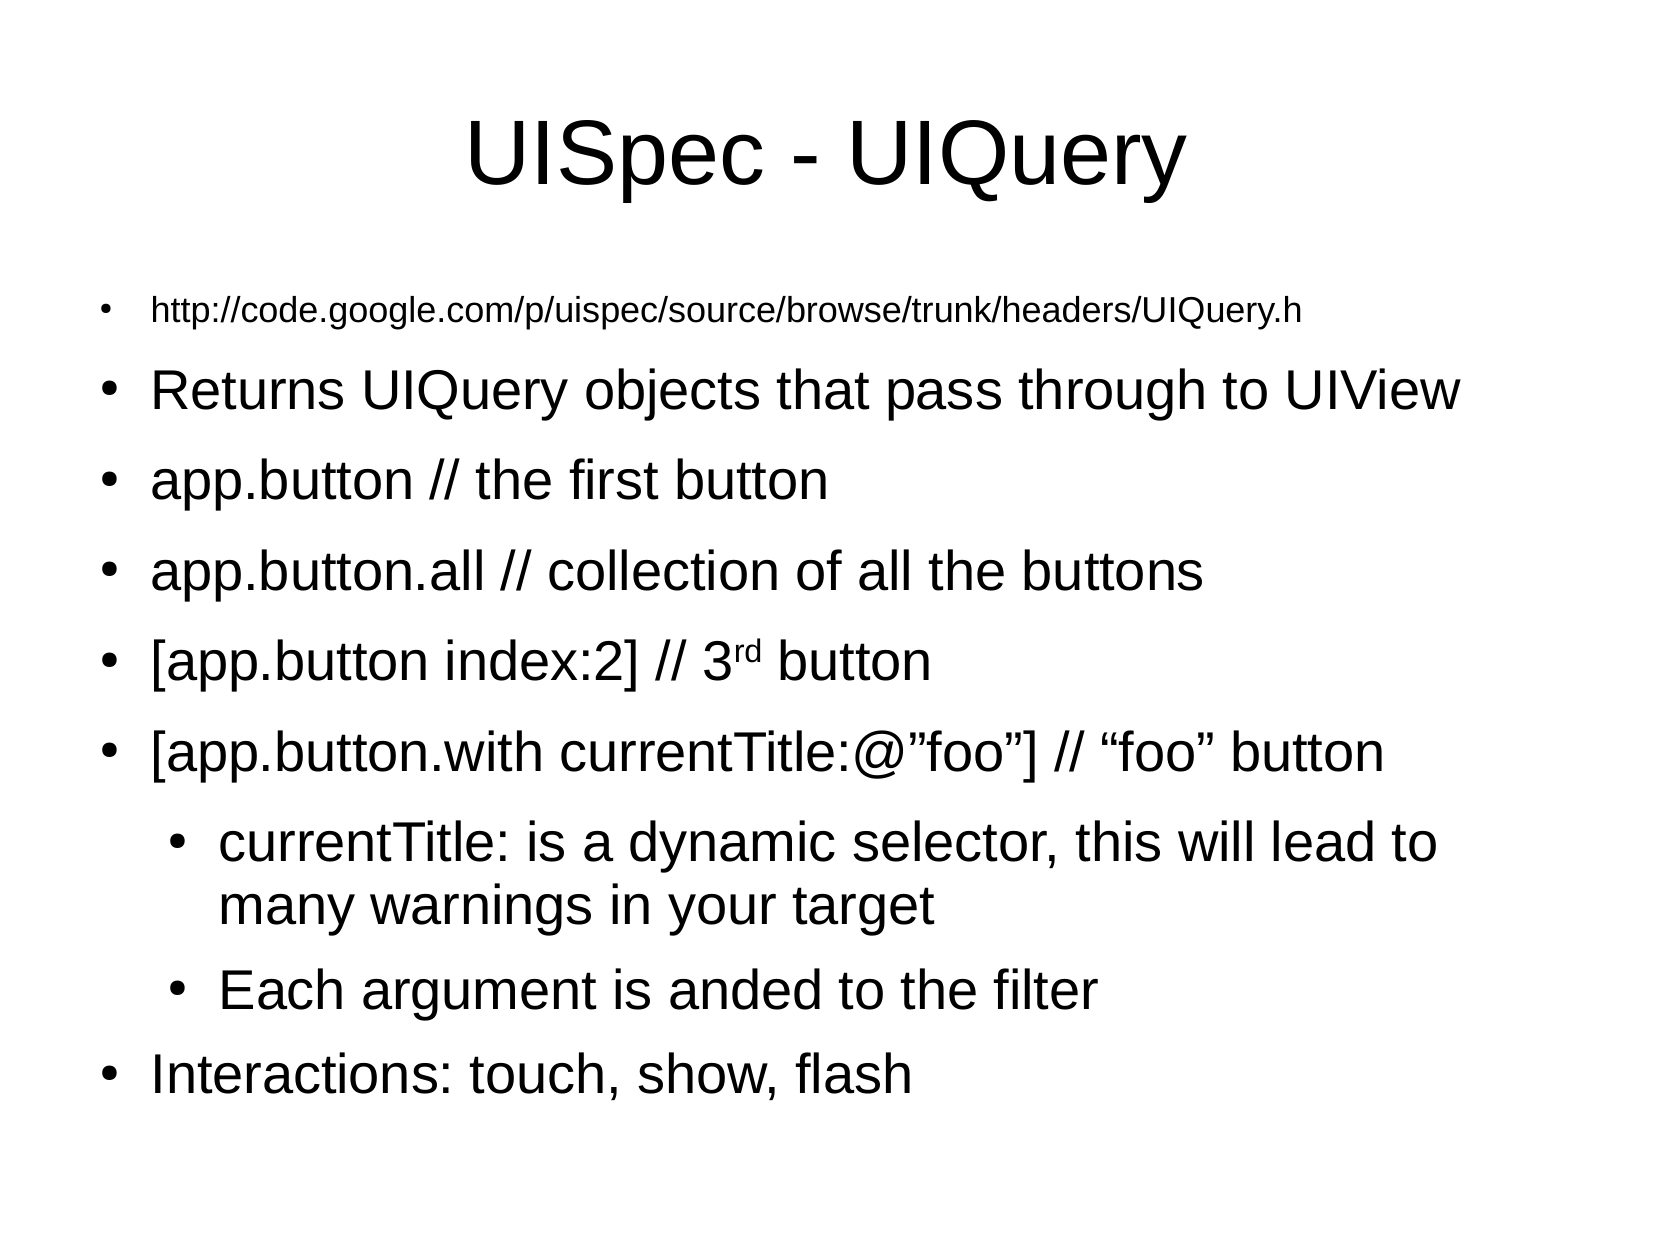

# UISpec - UIQuery
http://code.google.com/p/uispec/source/browse/trunk/headers/UIQuery.h
Returns UIQuery objects that pass through to UIView
app.button // the first button
app.button.all // collection of all the buttons
[app.button index:2] // 3rd button
[app.button.with currentTitle:@”foo”] // “foo” button
currentTitle: is a dynamic selector, this will lead to many warnings in your target
Each argument is anded to the filter
Interactions: touch, show, flash